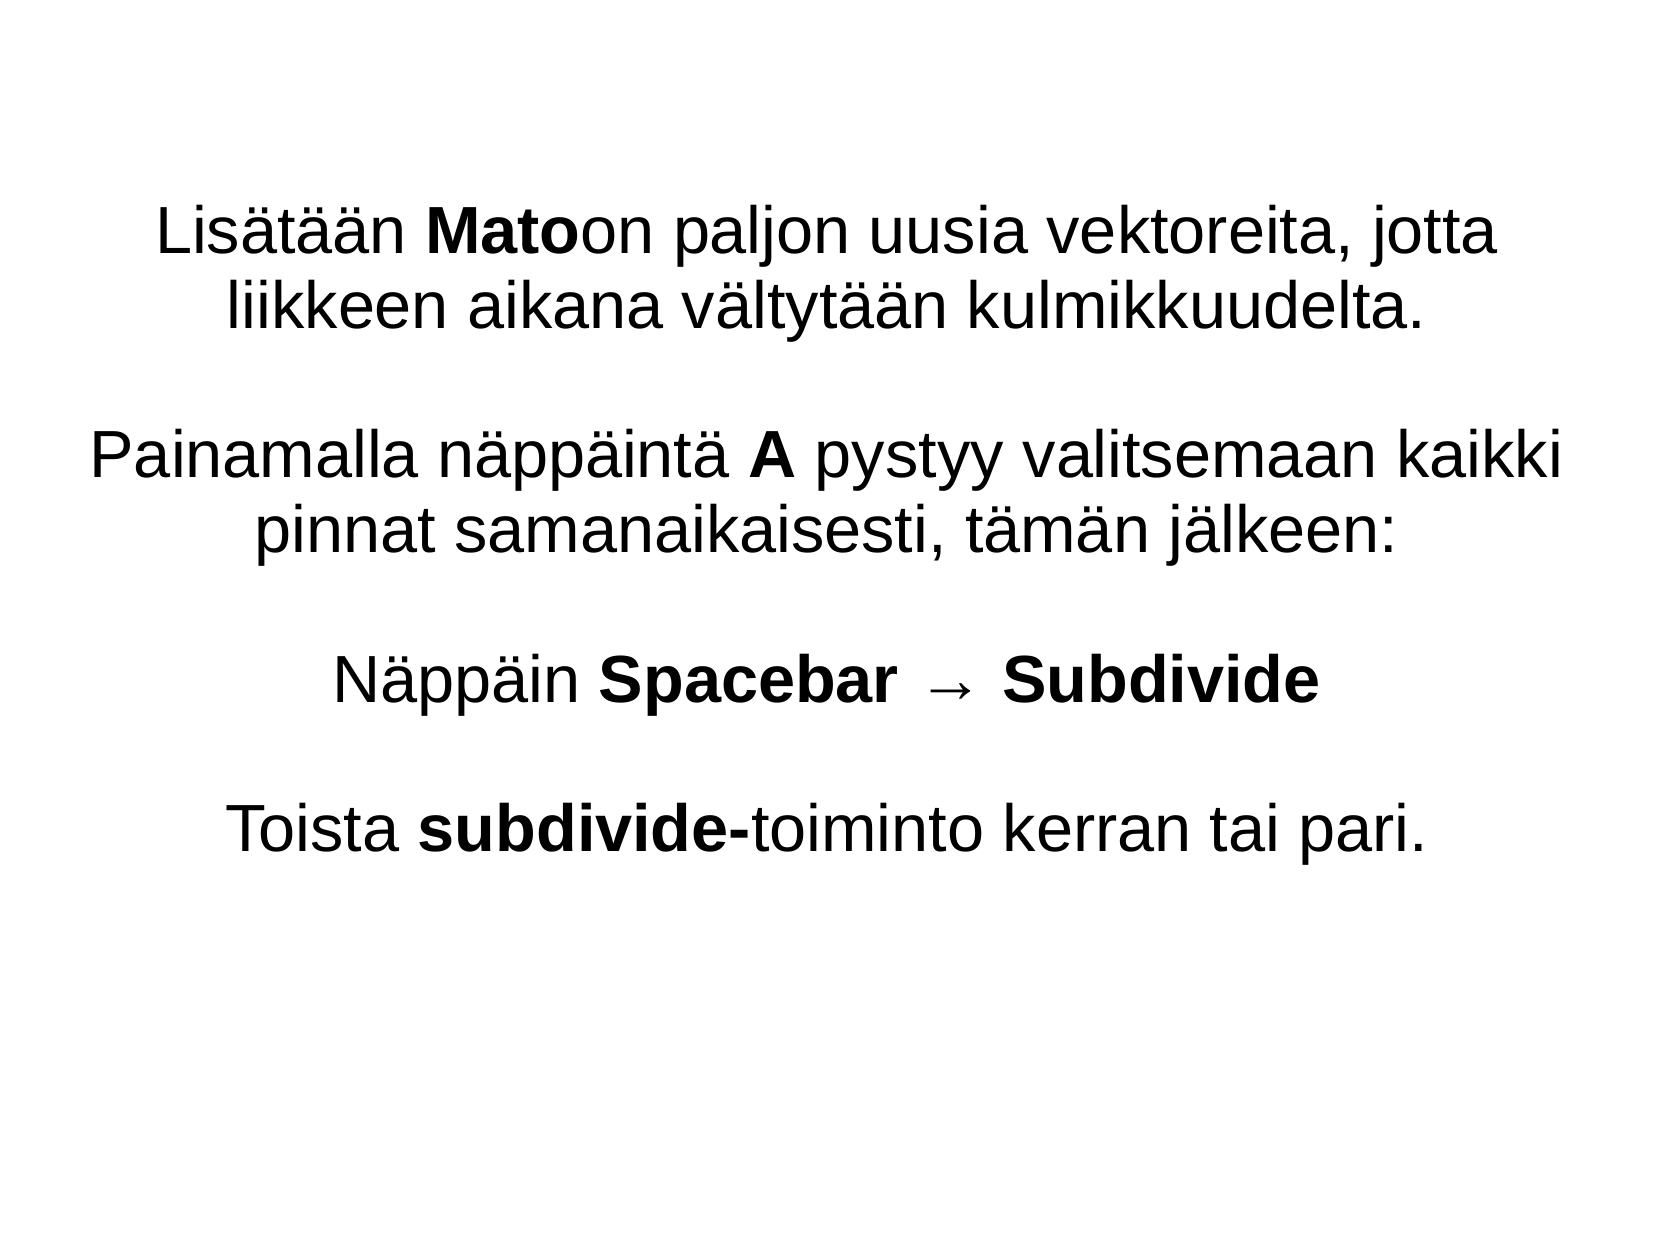

# Lisätään Matoon paljon uusia vektoreita, jotta liikkeen aikana vältytään kulmikkuudelta.
Painamalla näppäintä A pystyy valitsemaan kaikki pinnat samanaikaisesti, tämän jälkeen:
Näppäin Spacebar → Subdivide
Toista subdivide-toiminto kerran tai pari.